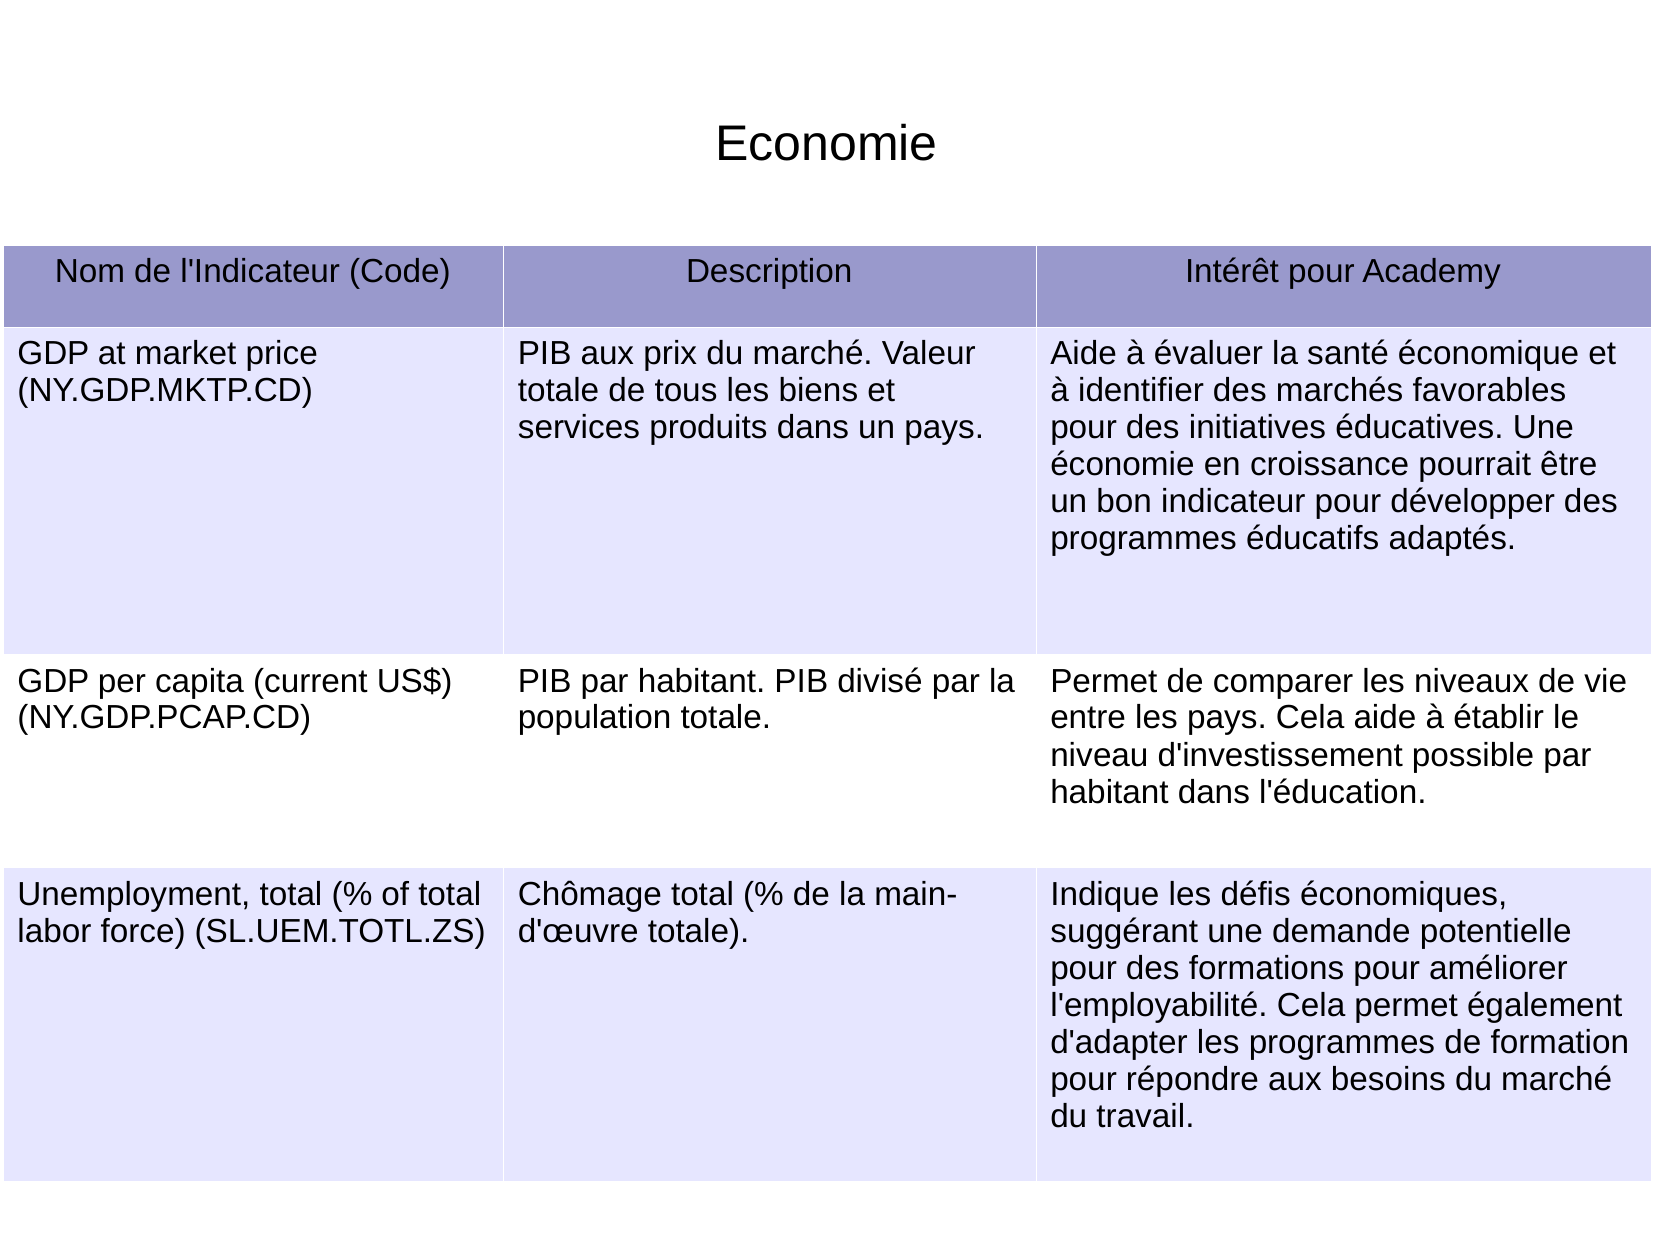

# Economie
| Nom de l'Indicateur (Code) | Description | Intérêt pour Academy |
| --- | --- | --- |
| GDP at market price (NY.GDP.MKTP.CD) | PIB aux prix du marché. Valeur totale de tous les biens et services produits dans un pays. | Aide à évaluer la santé économique et à identifier des marchés favorables pour des initiatives éducatives. Une économie en croissance pourrait être un bon indicateur pour développer des programmes éducatifs adaptés. |
| GDP per capita (current US$) (NY.GDP.PCAP.CD) | PIB par habitant. PIB divisé par la population totale. | Permet de comparer les niveaux de vie entre les pays. Cela aide à établir le niveau d'investissement possible par habitant dans l'éducation. |
| Unemployment, total (% of total labor force) (SL.UEM.TOTL.ZS) | Chômage total (% de la main-d'œuvre totale). | Indique les défis économiques, suggérant une demande potentielle pour des formations pour améliorer l'employabilité. Cela permet également d'adapter les programmes de formation pour répondre aux besoins du marché du travail. |